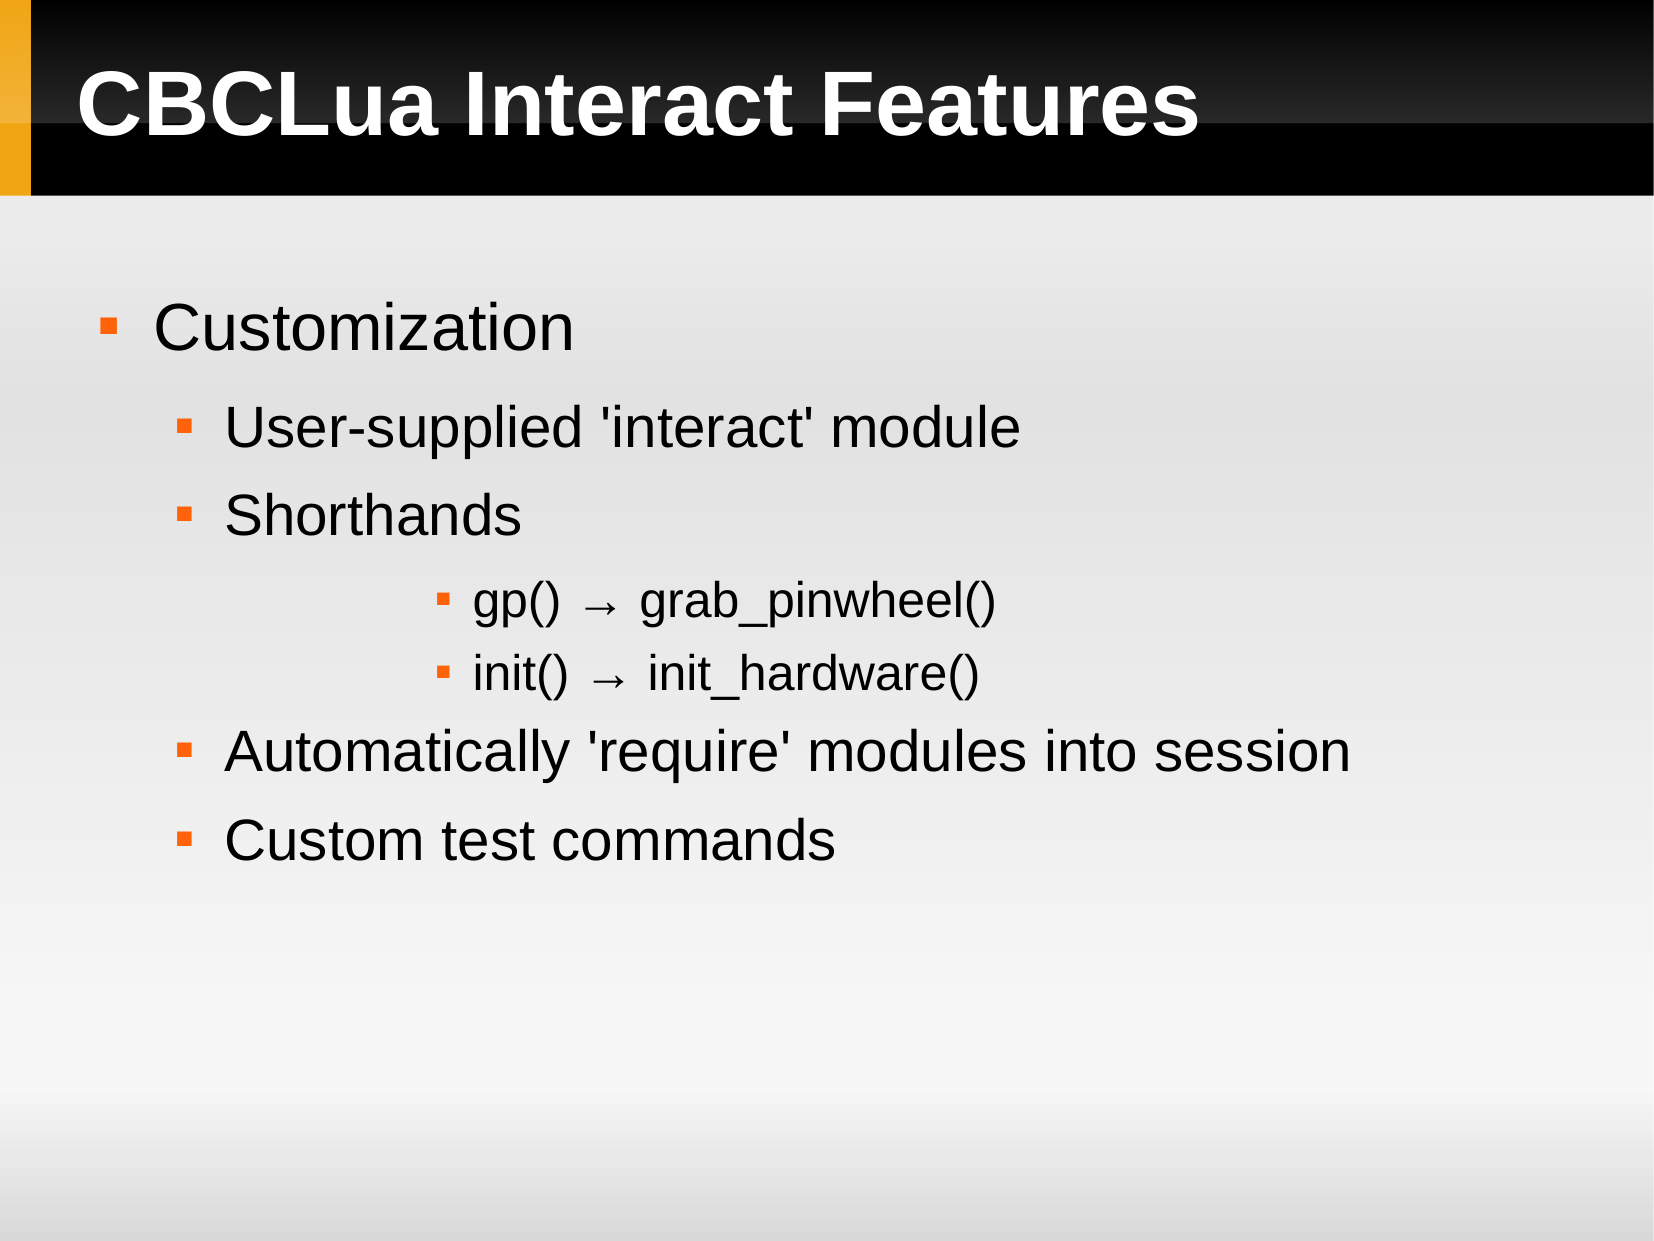

# CBCLua Interact Features
Customization
User-supplied 'interact' module
Shorthands
gp() → grab_pinwheel()
init() → init_hardware()
Automatically 'require' modules into session
Custom test commands